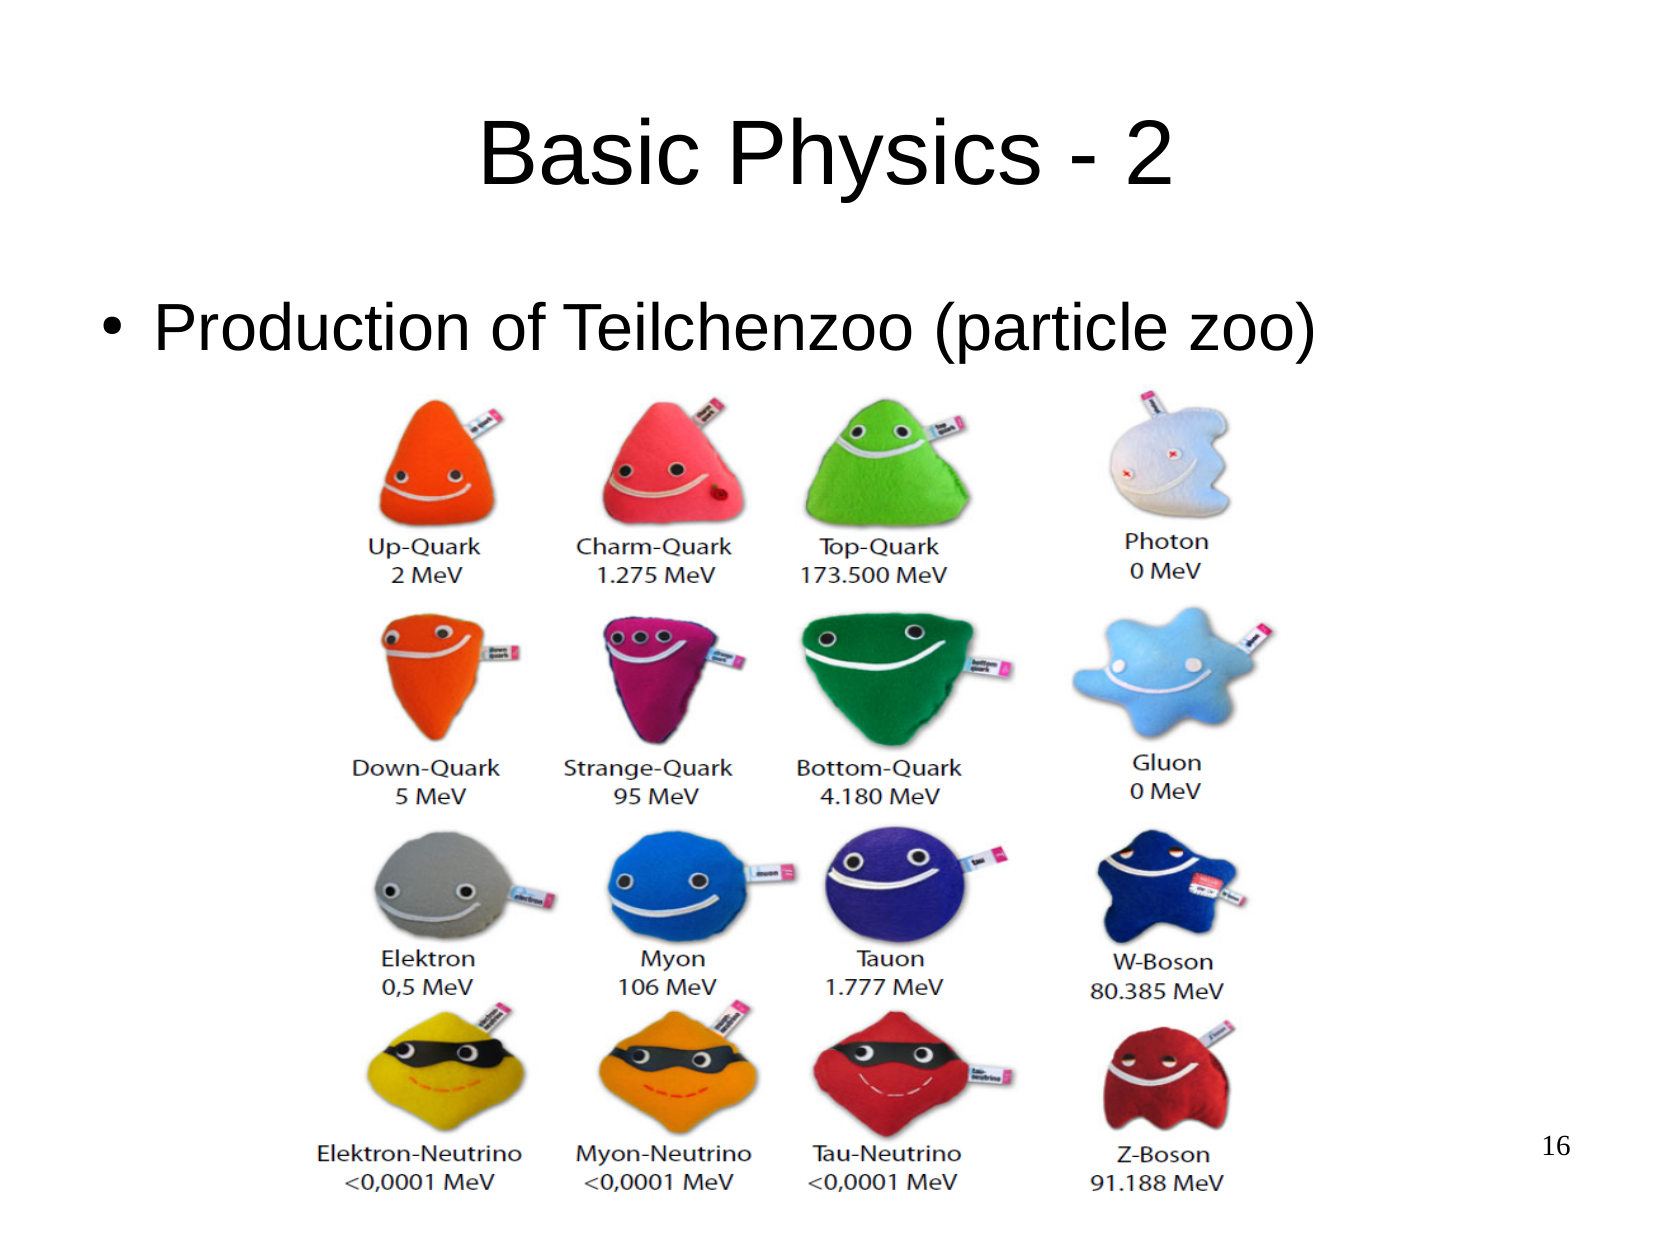

# Basic Physics - 2
Production of Teilchenzoo (particle zoo)
Practical Parallel Computing - Sose18
16